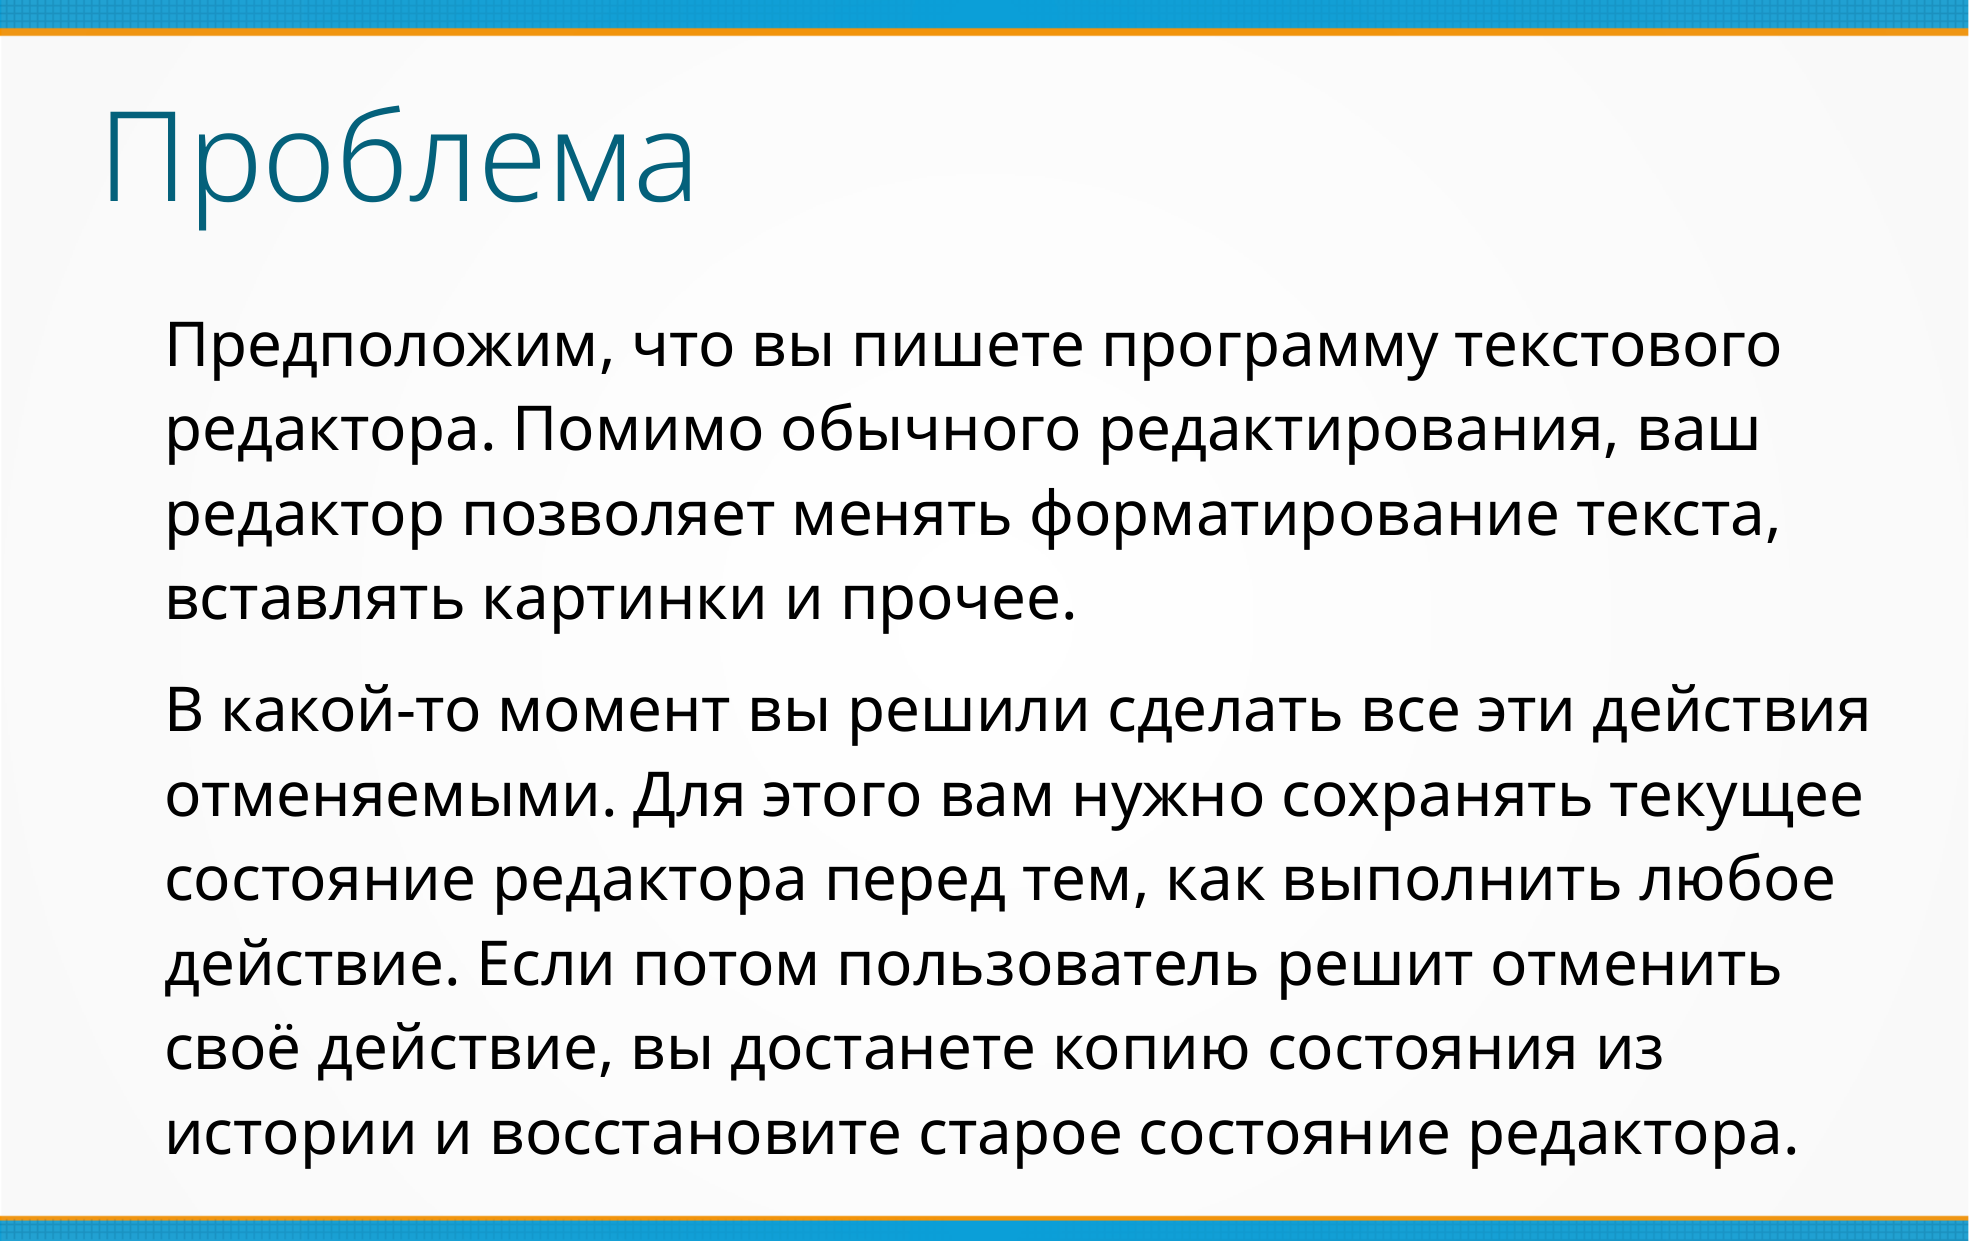

# Проблема
Предположим, что вы пишете программу текстового редактора. Помимо обычного редактирования, ваш редактор позволяет менять форматирование текста, вставлять картинки и прочее.
В какой-то момент вы решили сделать все эти действия отменяемыми. Для этого вам нужно сохранять текущее состояние редактора перед тем, как выполнить любое действие. Если потом пользователь решит отменить своё действие, вы достанете копию состояния из истории и восстановите старое состояние редактора.